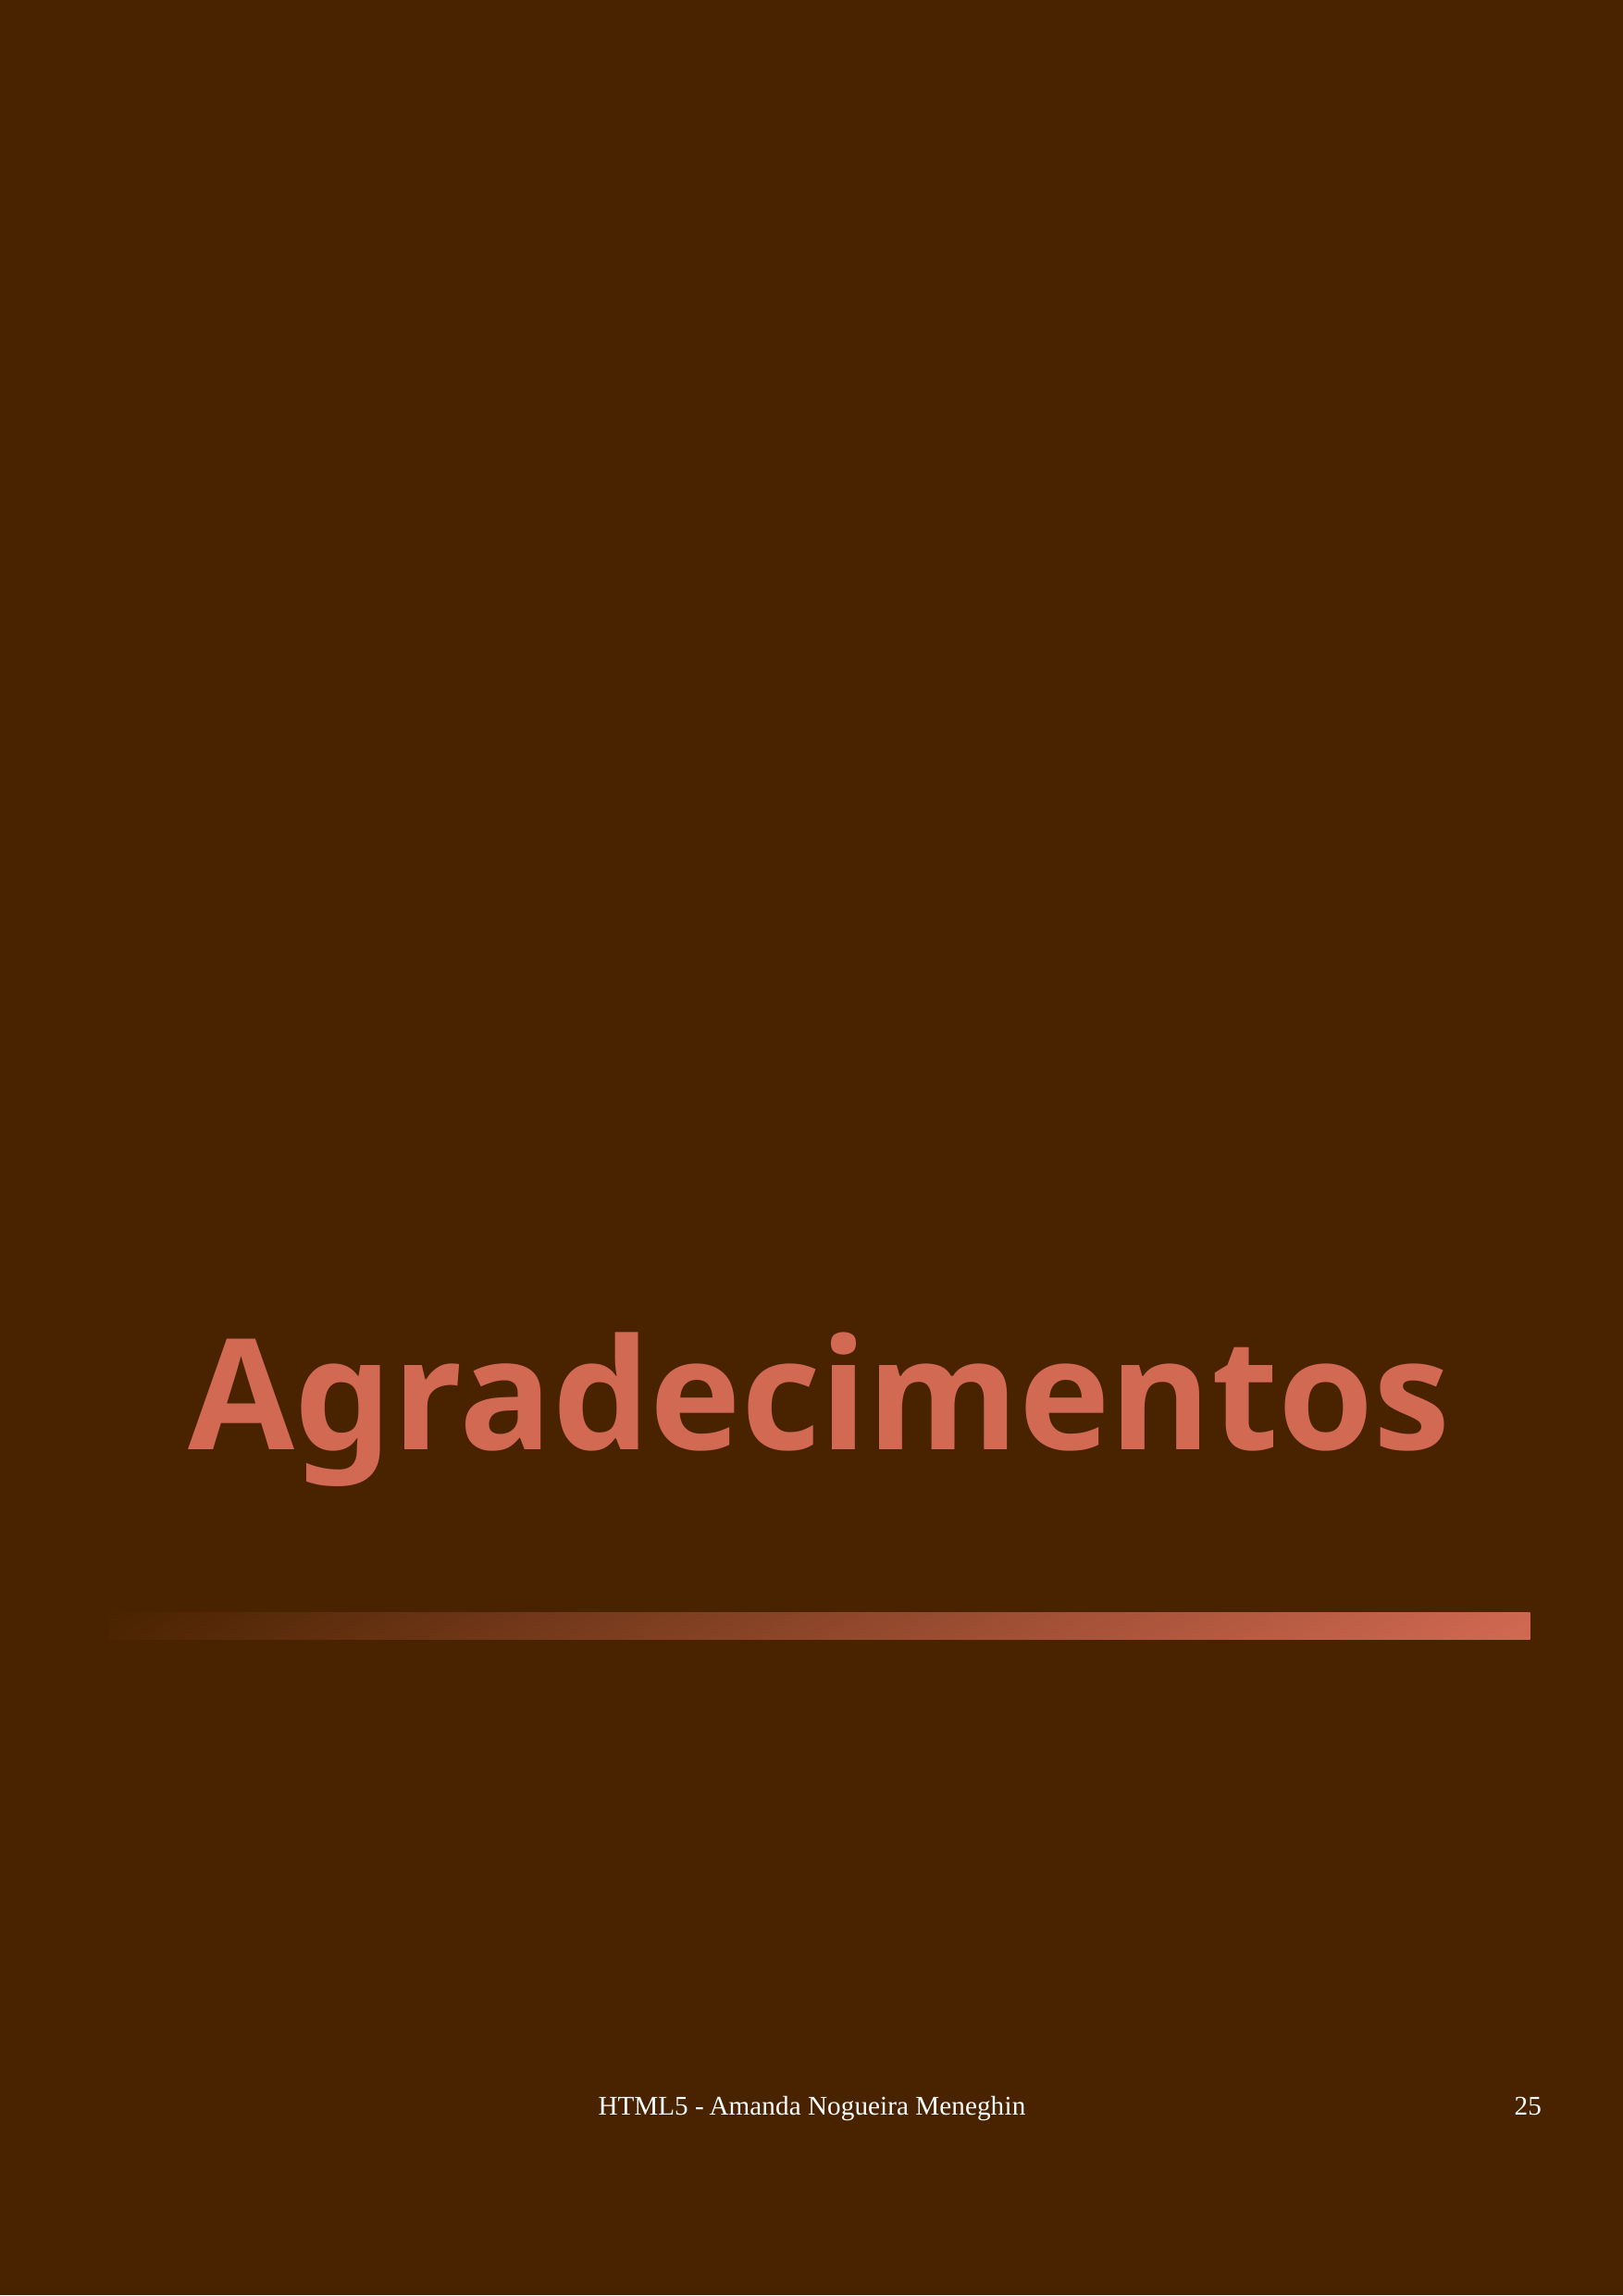

Agradecimentos
HTML5 - Amanda Nogueira Meneghin
25